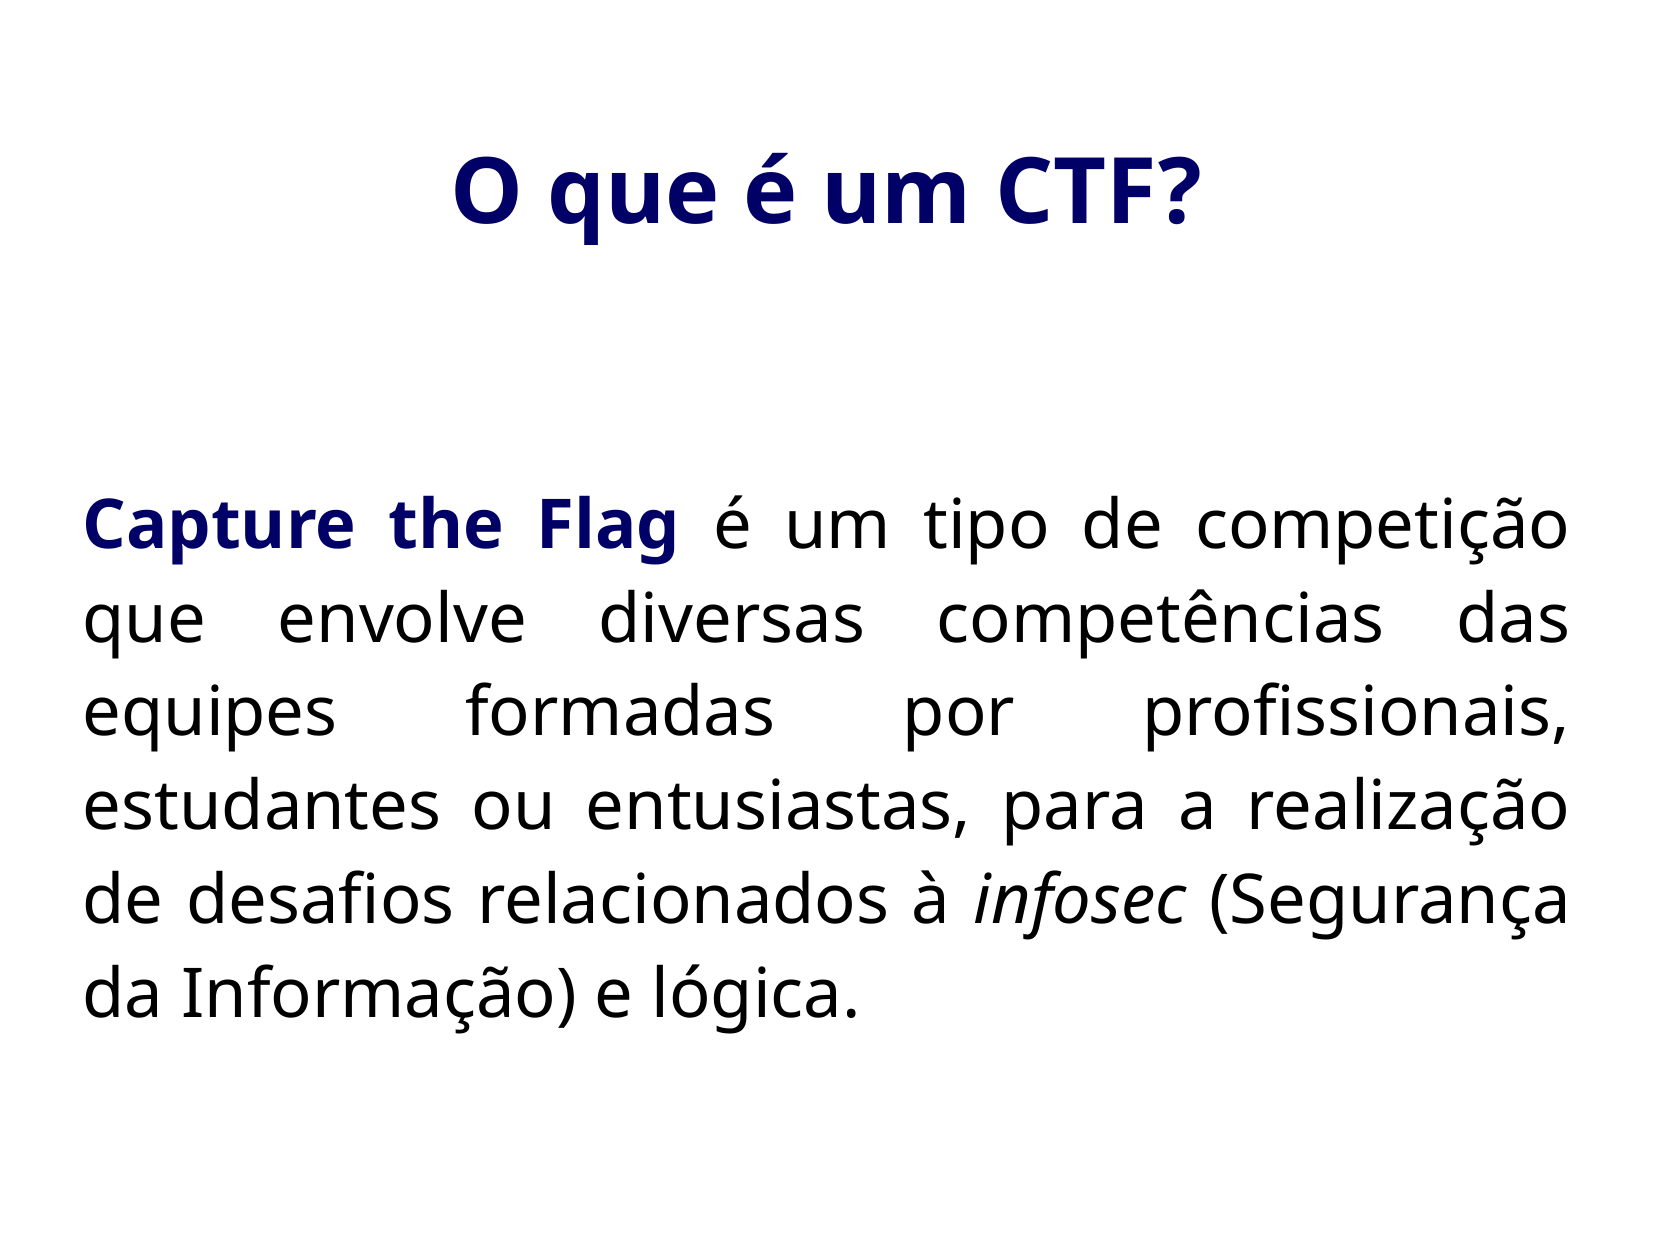

# O que é um CTF?
Capture the Flag é um tipo de competição que envolve diversas competências das equipes formadas por profissionais, estudantes ou entusiastas, para a realização de desafios relacionados à infosec (Segurança da Informação) e lógica.